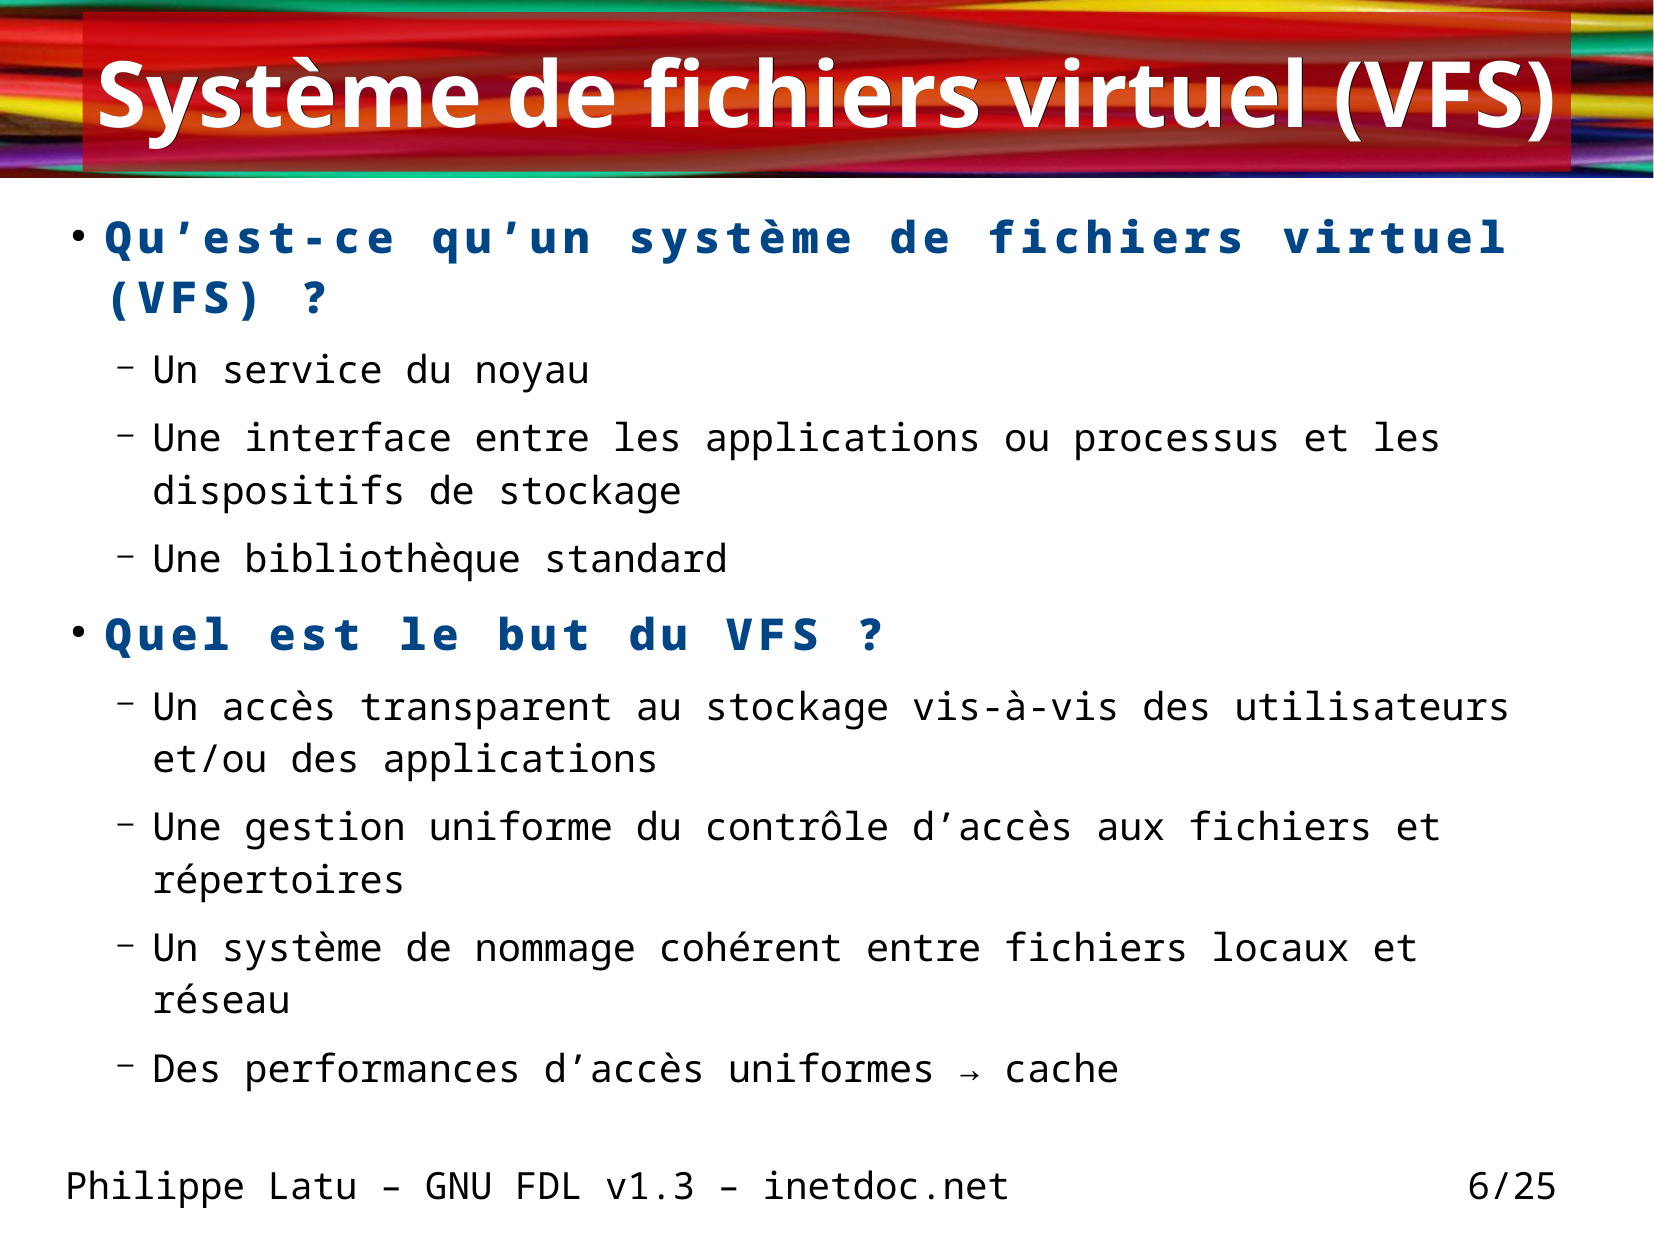

# Système de fichiers virtuel (VFS)
Qu’est-ce qu’un système de fichiers virtuel (VFS) ?
Un service du noyau
Une interface entre les applications ou processus et les dispositifs de stockage
Une bibliothèque standard
Quel est le but du VFS ?
Un accès transparent au stockage vis-à-vis des utilisateurs et/ou des applications
Une gestion uniforme du contrôle d’accès aux fichiers et répertoires
Un système de nommage cohérent entre fichiers locaux et réseau
Des performances d’accès uniformes → cache
Philippe Latu – GNU FDL v1.3 – inetdoc.net							4/25